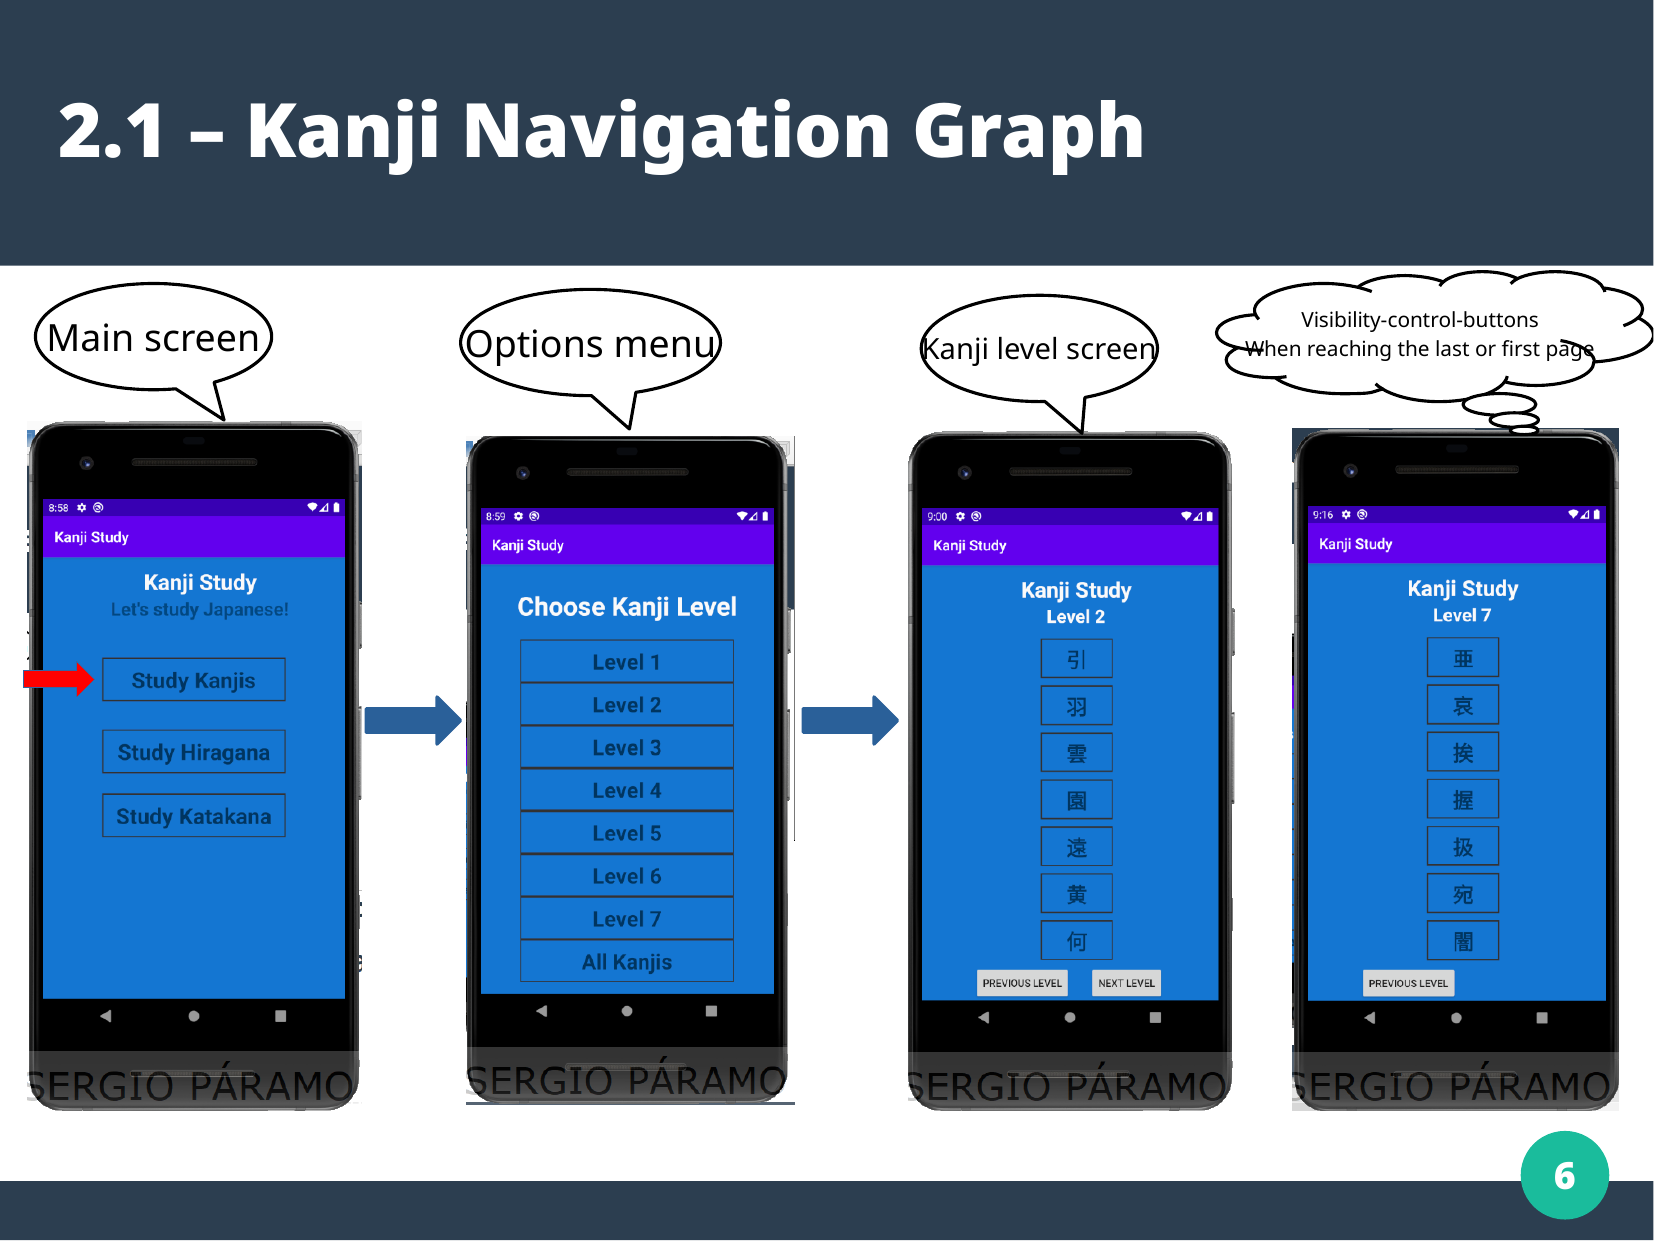

# 2.1 – Kanji Navigation Graph
Visibility-control-buttons
When reaching the last or first page
Main screen
Options menu
Kanji level screen
6